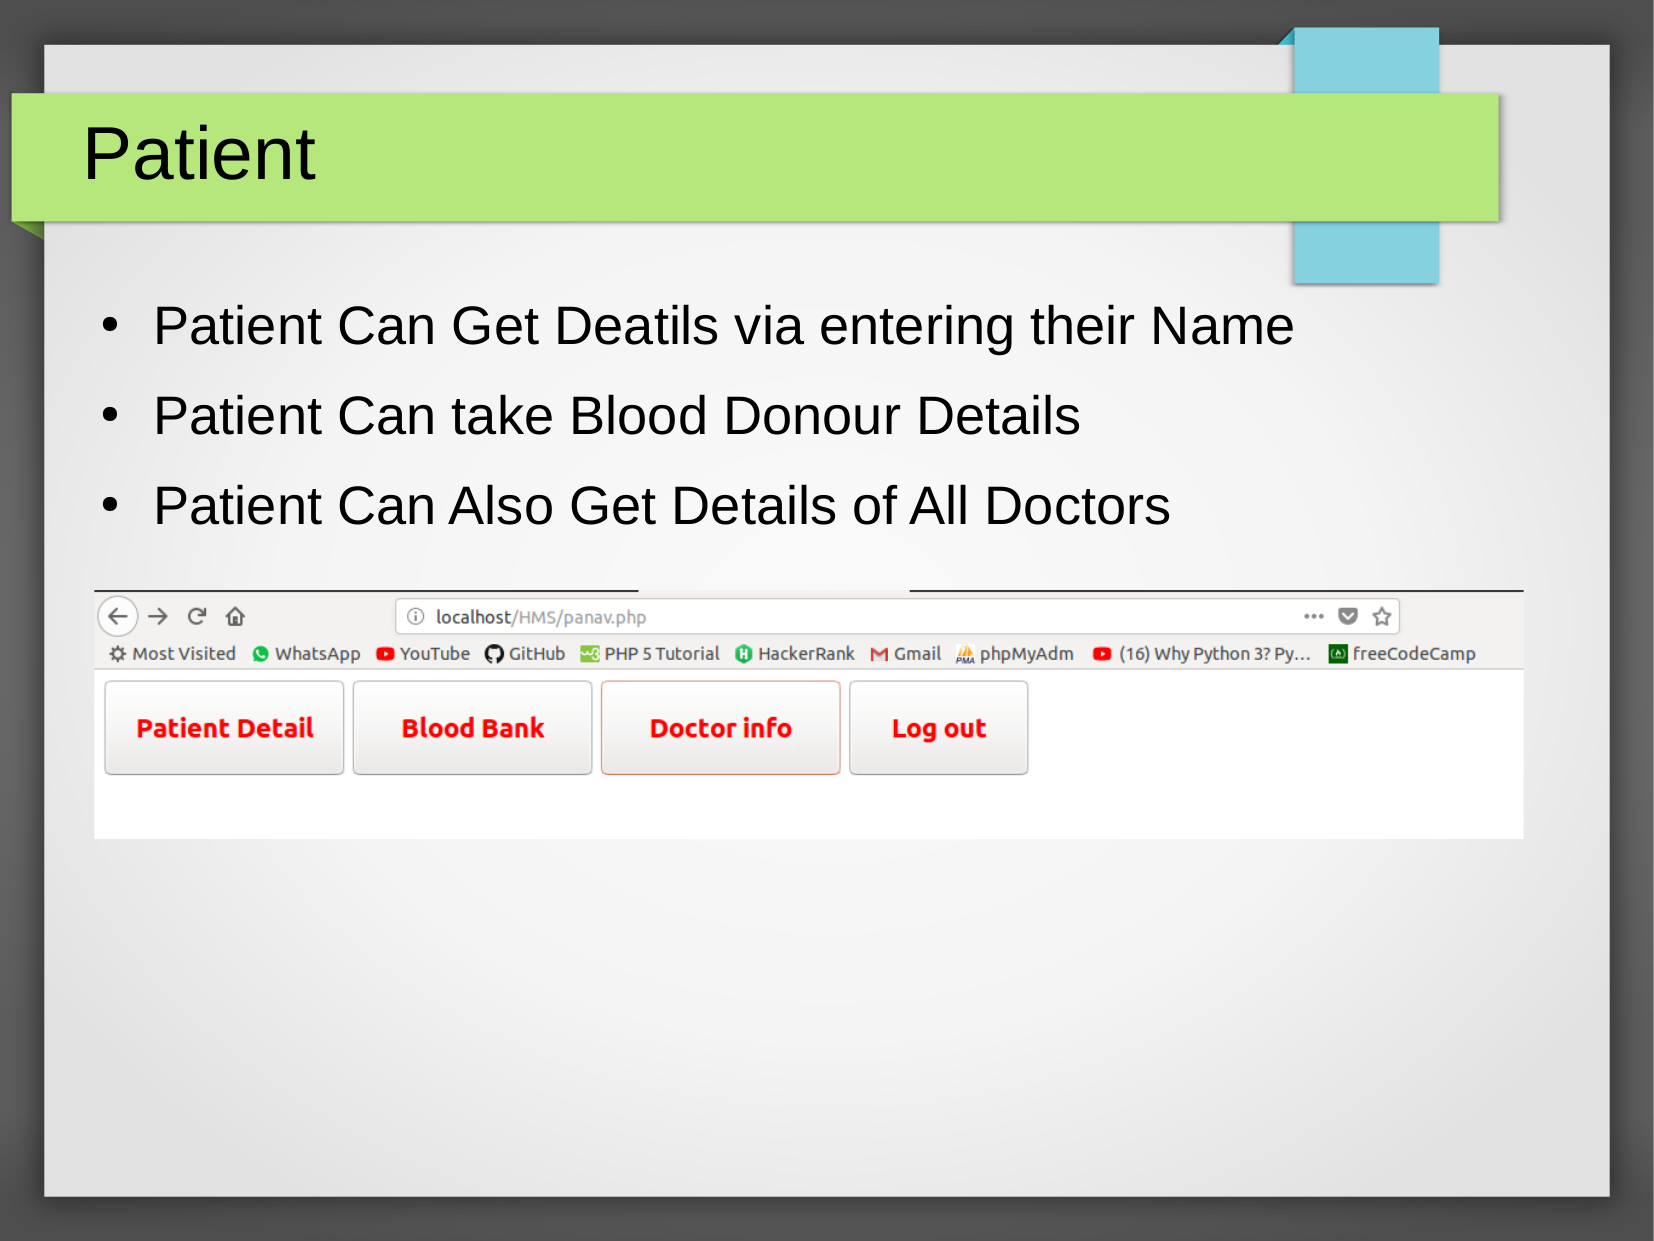

# Patient
Patient Can Get Deatils via entering their Name
Patient Can take Blood Donour Details
Patient Can Also Get Details of All Doctors